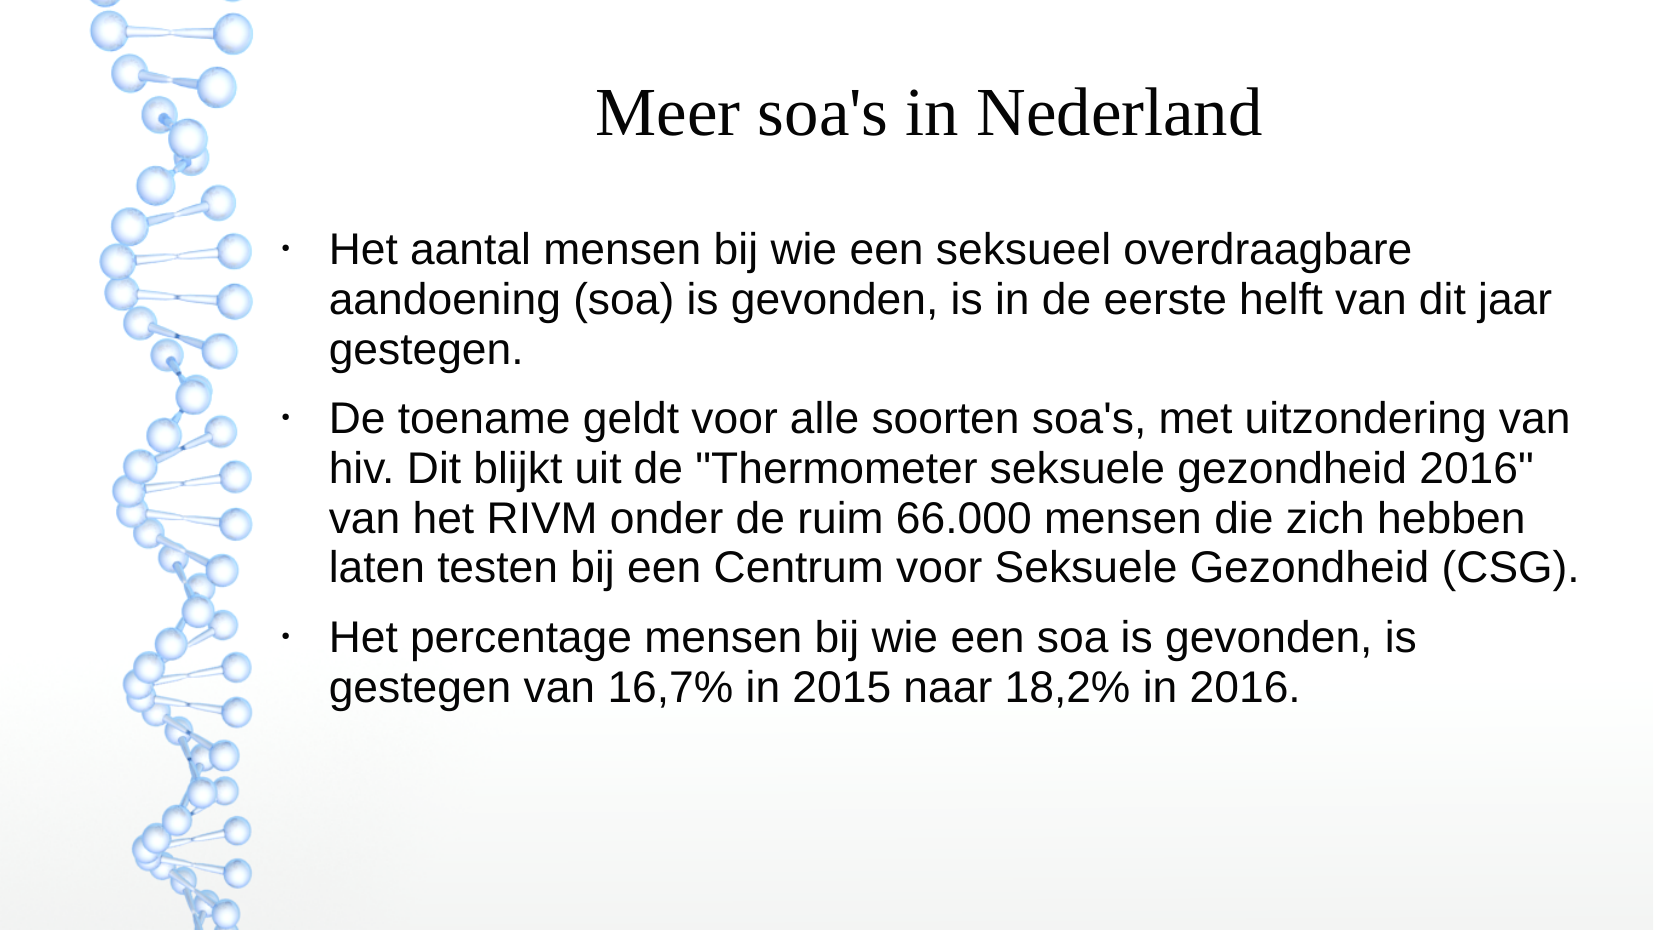

# Meer soa's in Nederland
Het aantal mensen bij wie een seksueel overdraagbare aandoening (soa) is gevonden, is in de eerste helft van dit jaar gestegen.
De toename geldt voor alle soorten soa's, met uitzondering van hiv. Dit blijkt uit de "Thermometer seksuele gezondheid 2016" van het RIVM onder de ruim 66.000 mensen die zich hebben laten testen bij een Centrum voor Seksuele Gezondheid (CSG).
Het percentage mensen bij wie een soa is gevonden, is gestegen van 16,7% in 2015 naar 18,2% in 2016.
6